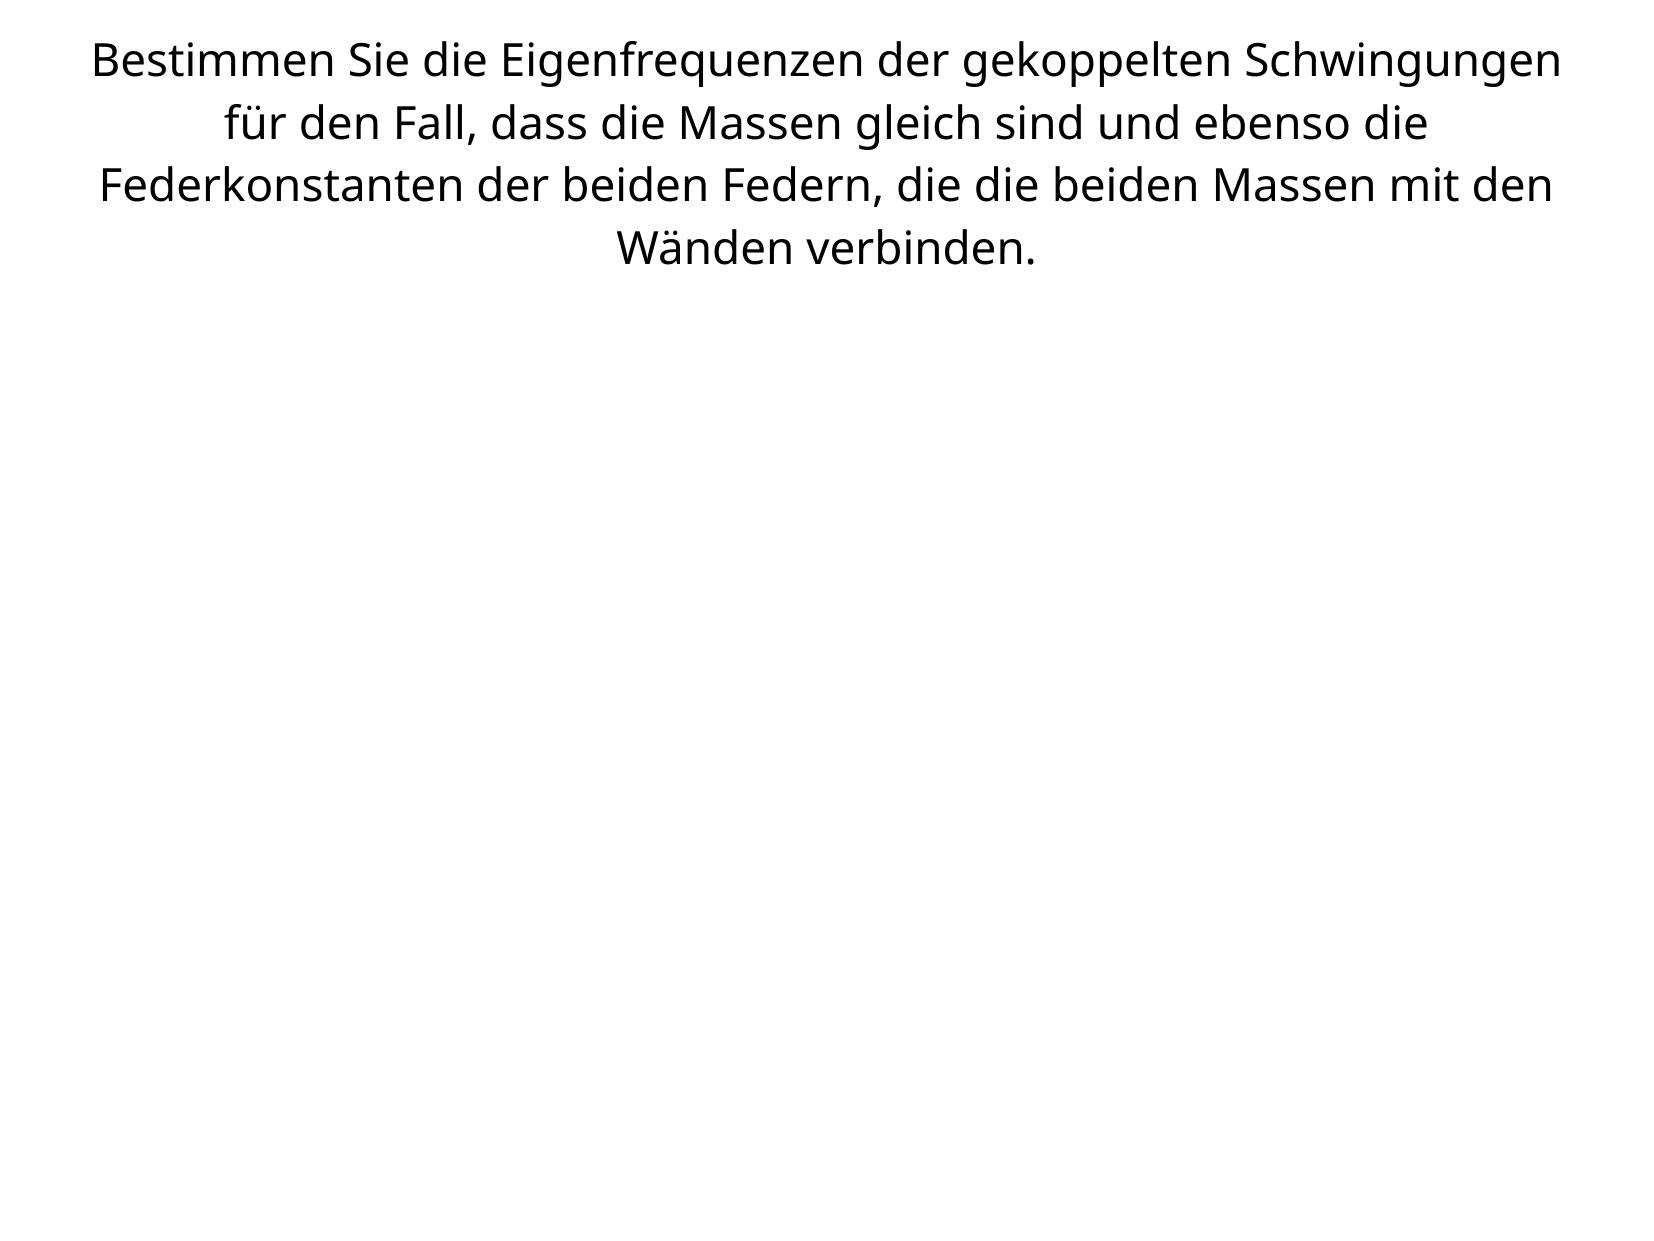

# Bestimmen Sie die Eigenfrequenzen der gekoppelten Schwingungen für den Fall, dass die Massen gleich sind und ebenso die Federkonstanten der beiden Federn, die die beiden Massen mit den Wänden verbinden.